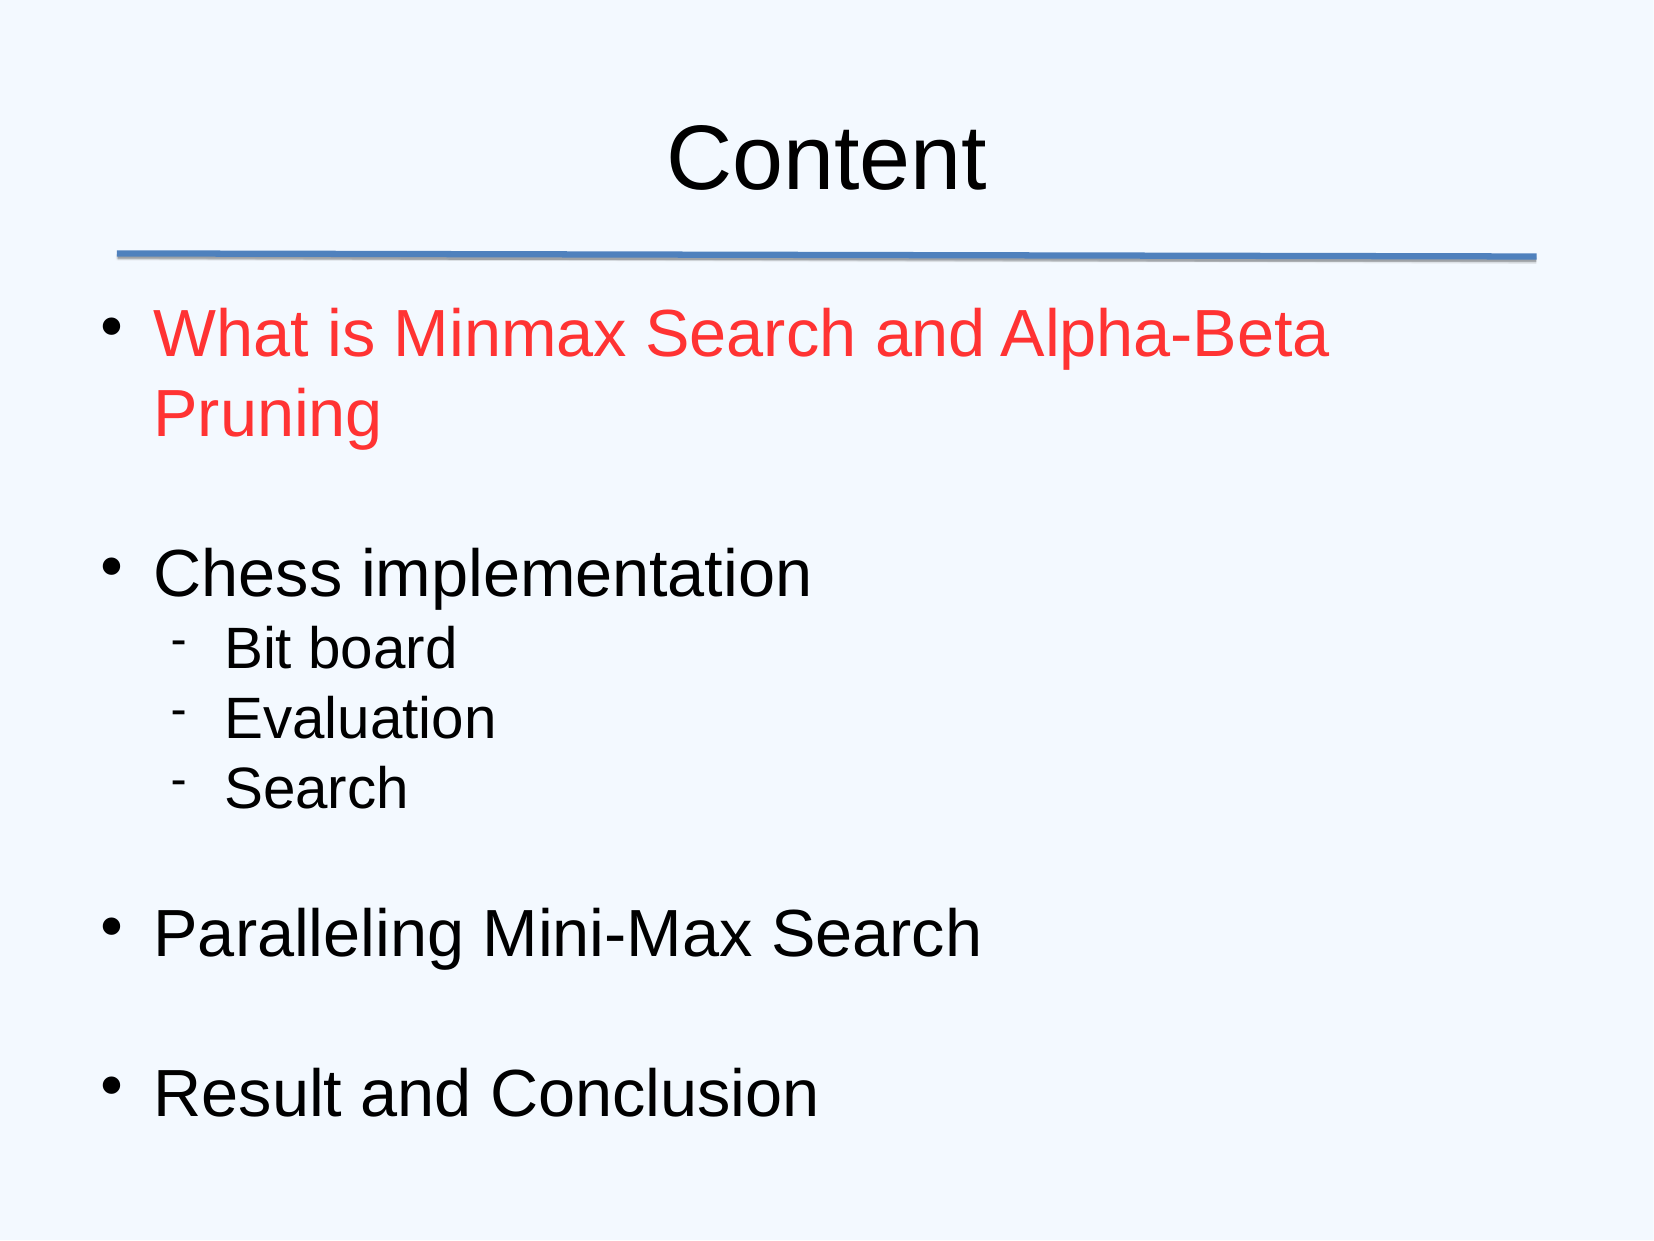

Content
What is Minmax Search and Alpha-Beta Pruning
Chess implementation
Bit board
Evaluation
Search
Paralleling Mini-Max Search
Result and Conclusion